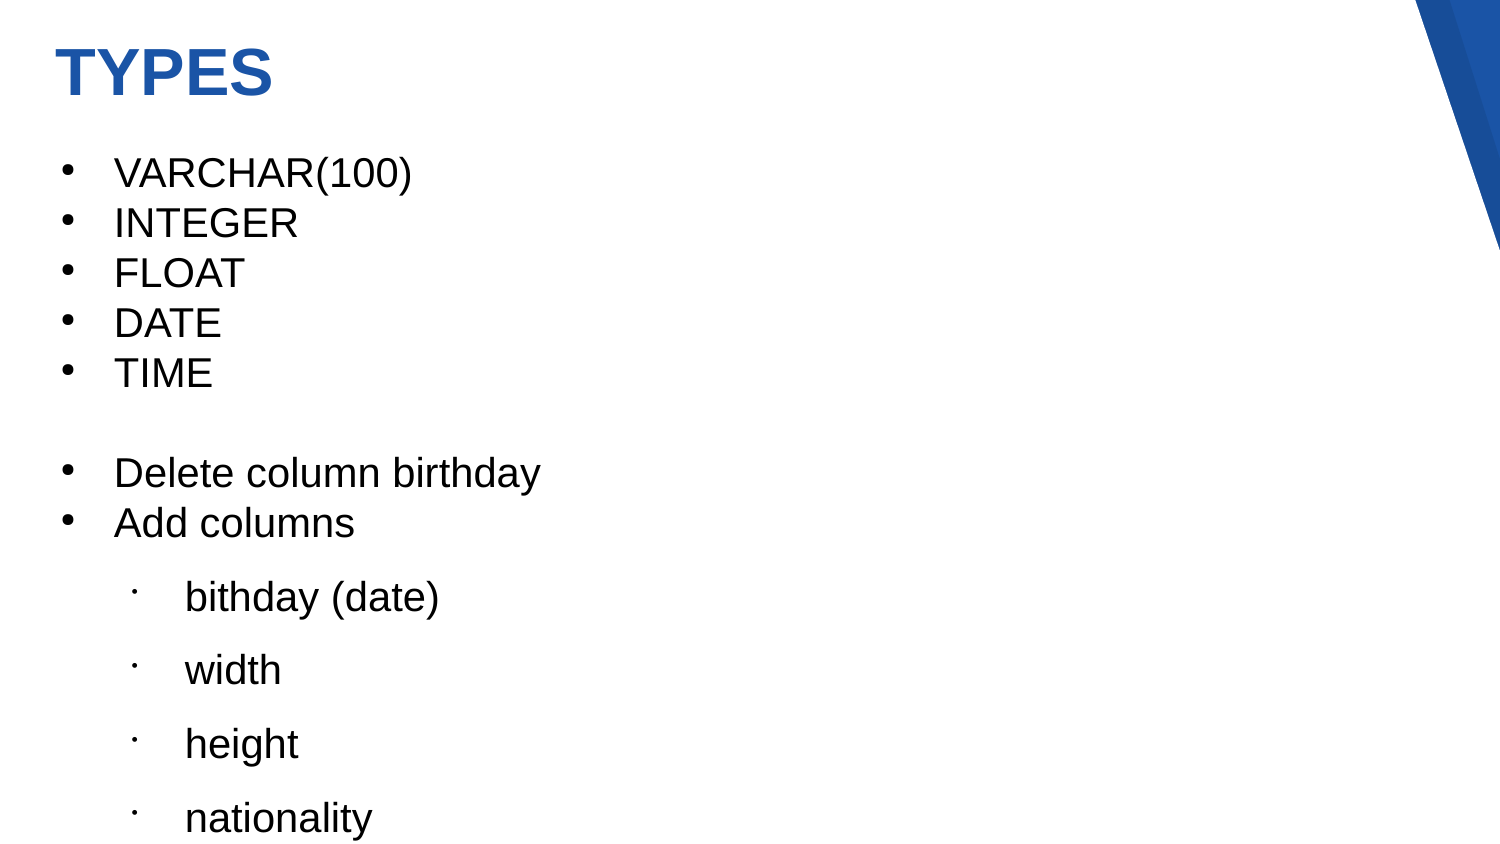

# TYPES
VARCHAR(100)
INTEGER
FLOAT
DATE
TIME
Delete column birthday
Add columns
bithday (date)
width
height
nationality